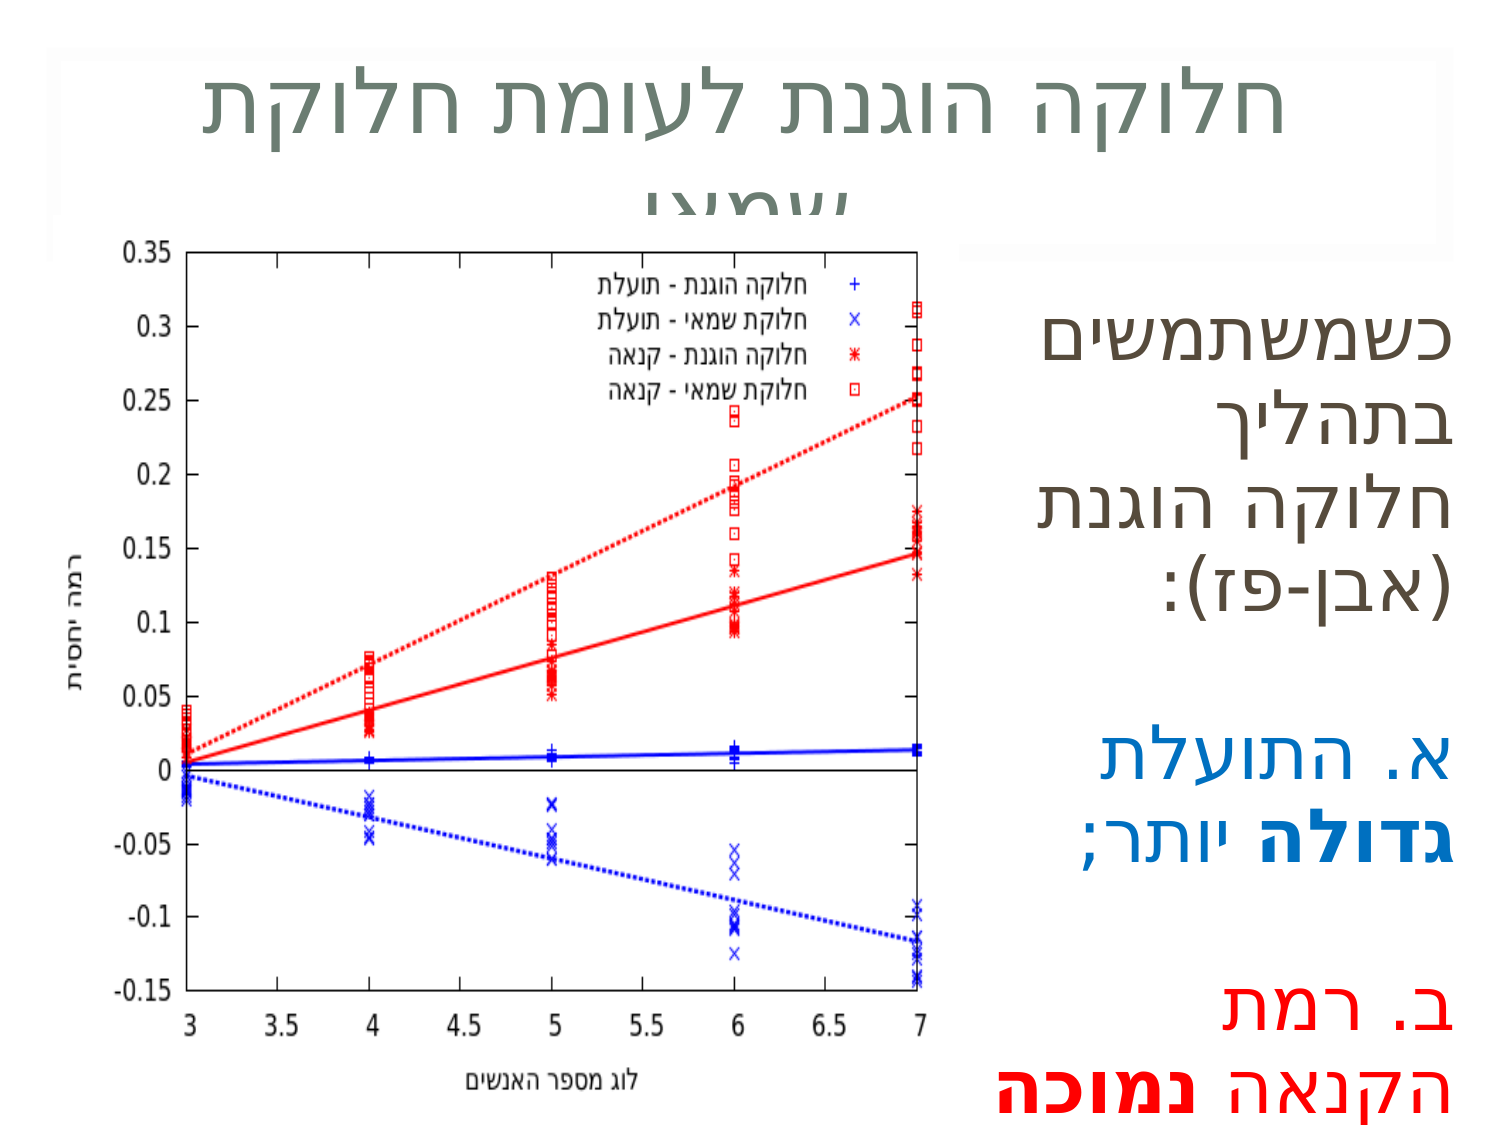

חלוקה הוגנת לעומת חלוקת שמאי
כשמשתמשים בתהליך חלוקה הוגנת (אבן-פז):
א. התועלת גדולה יותר;
ב. רמת הקנאה נמוכה יותר.